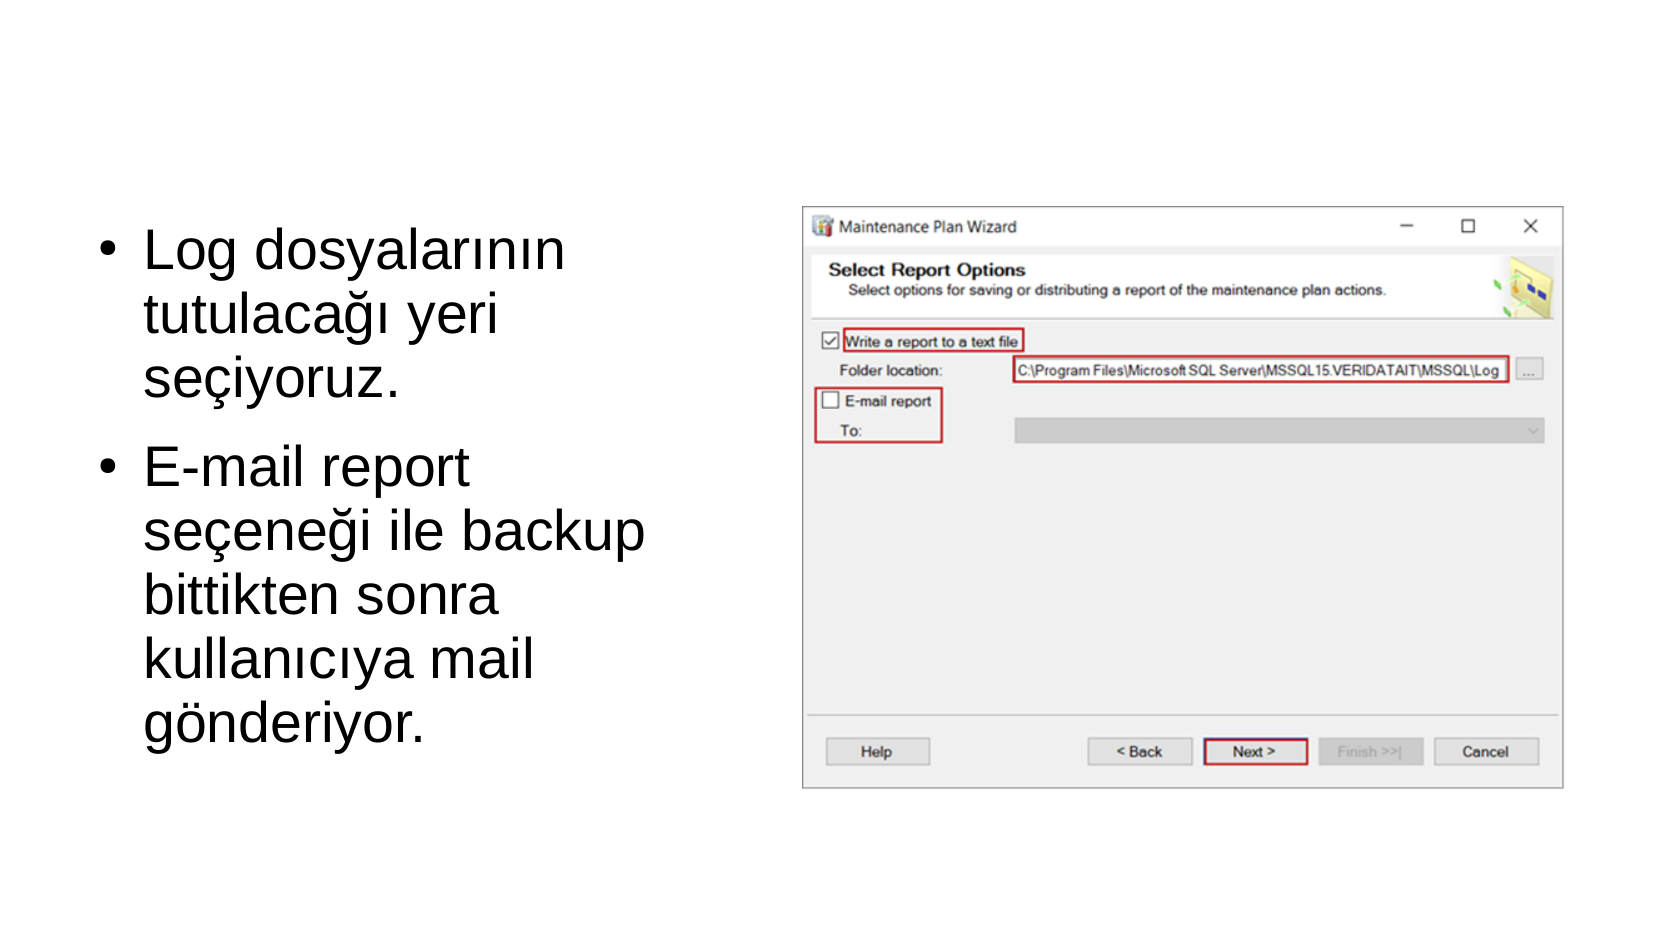

#
Log dosyalarının tutulacağı yeri seçiyoruz.
E-mail report seçeneği ile backup bittikten sonra kullanıcıya mail gönderiyor.